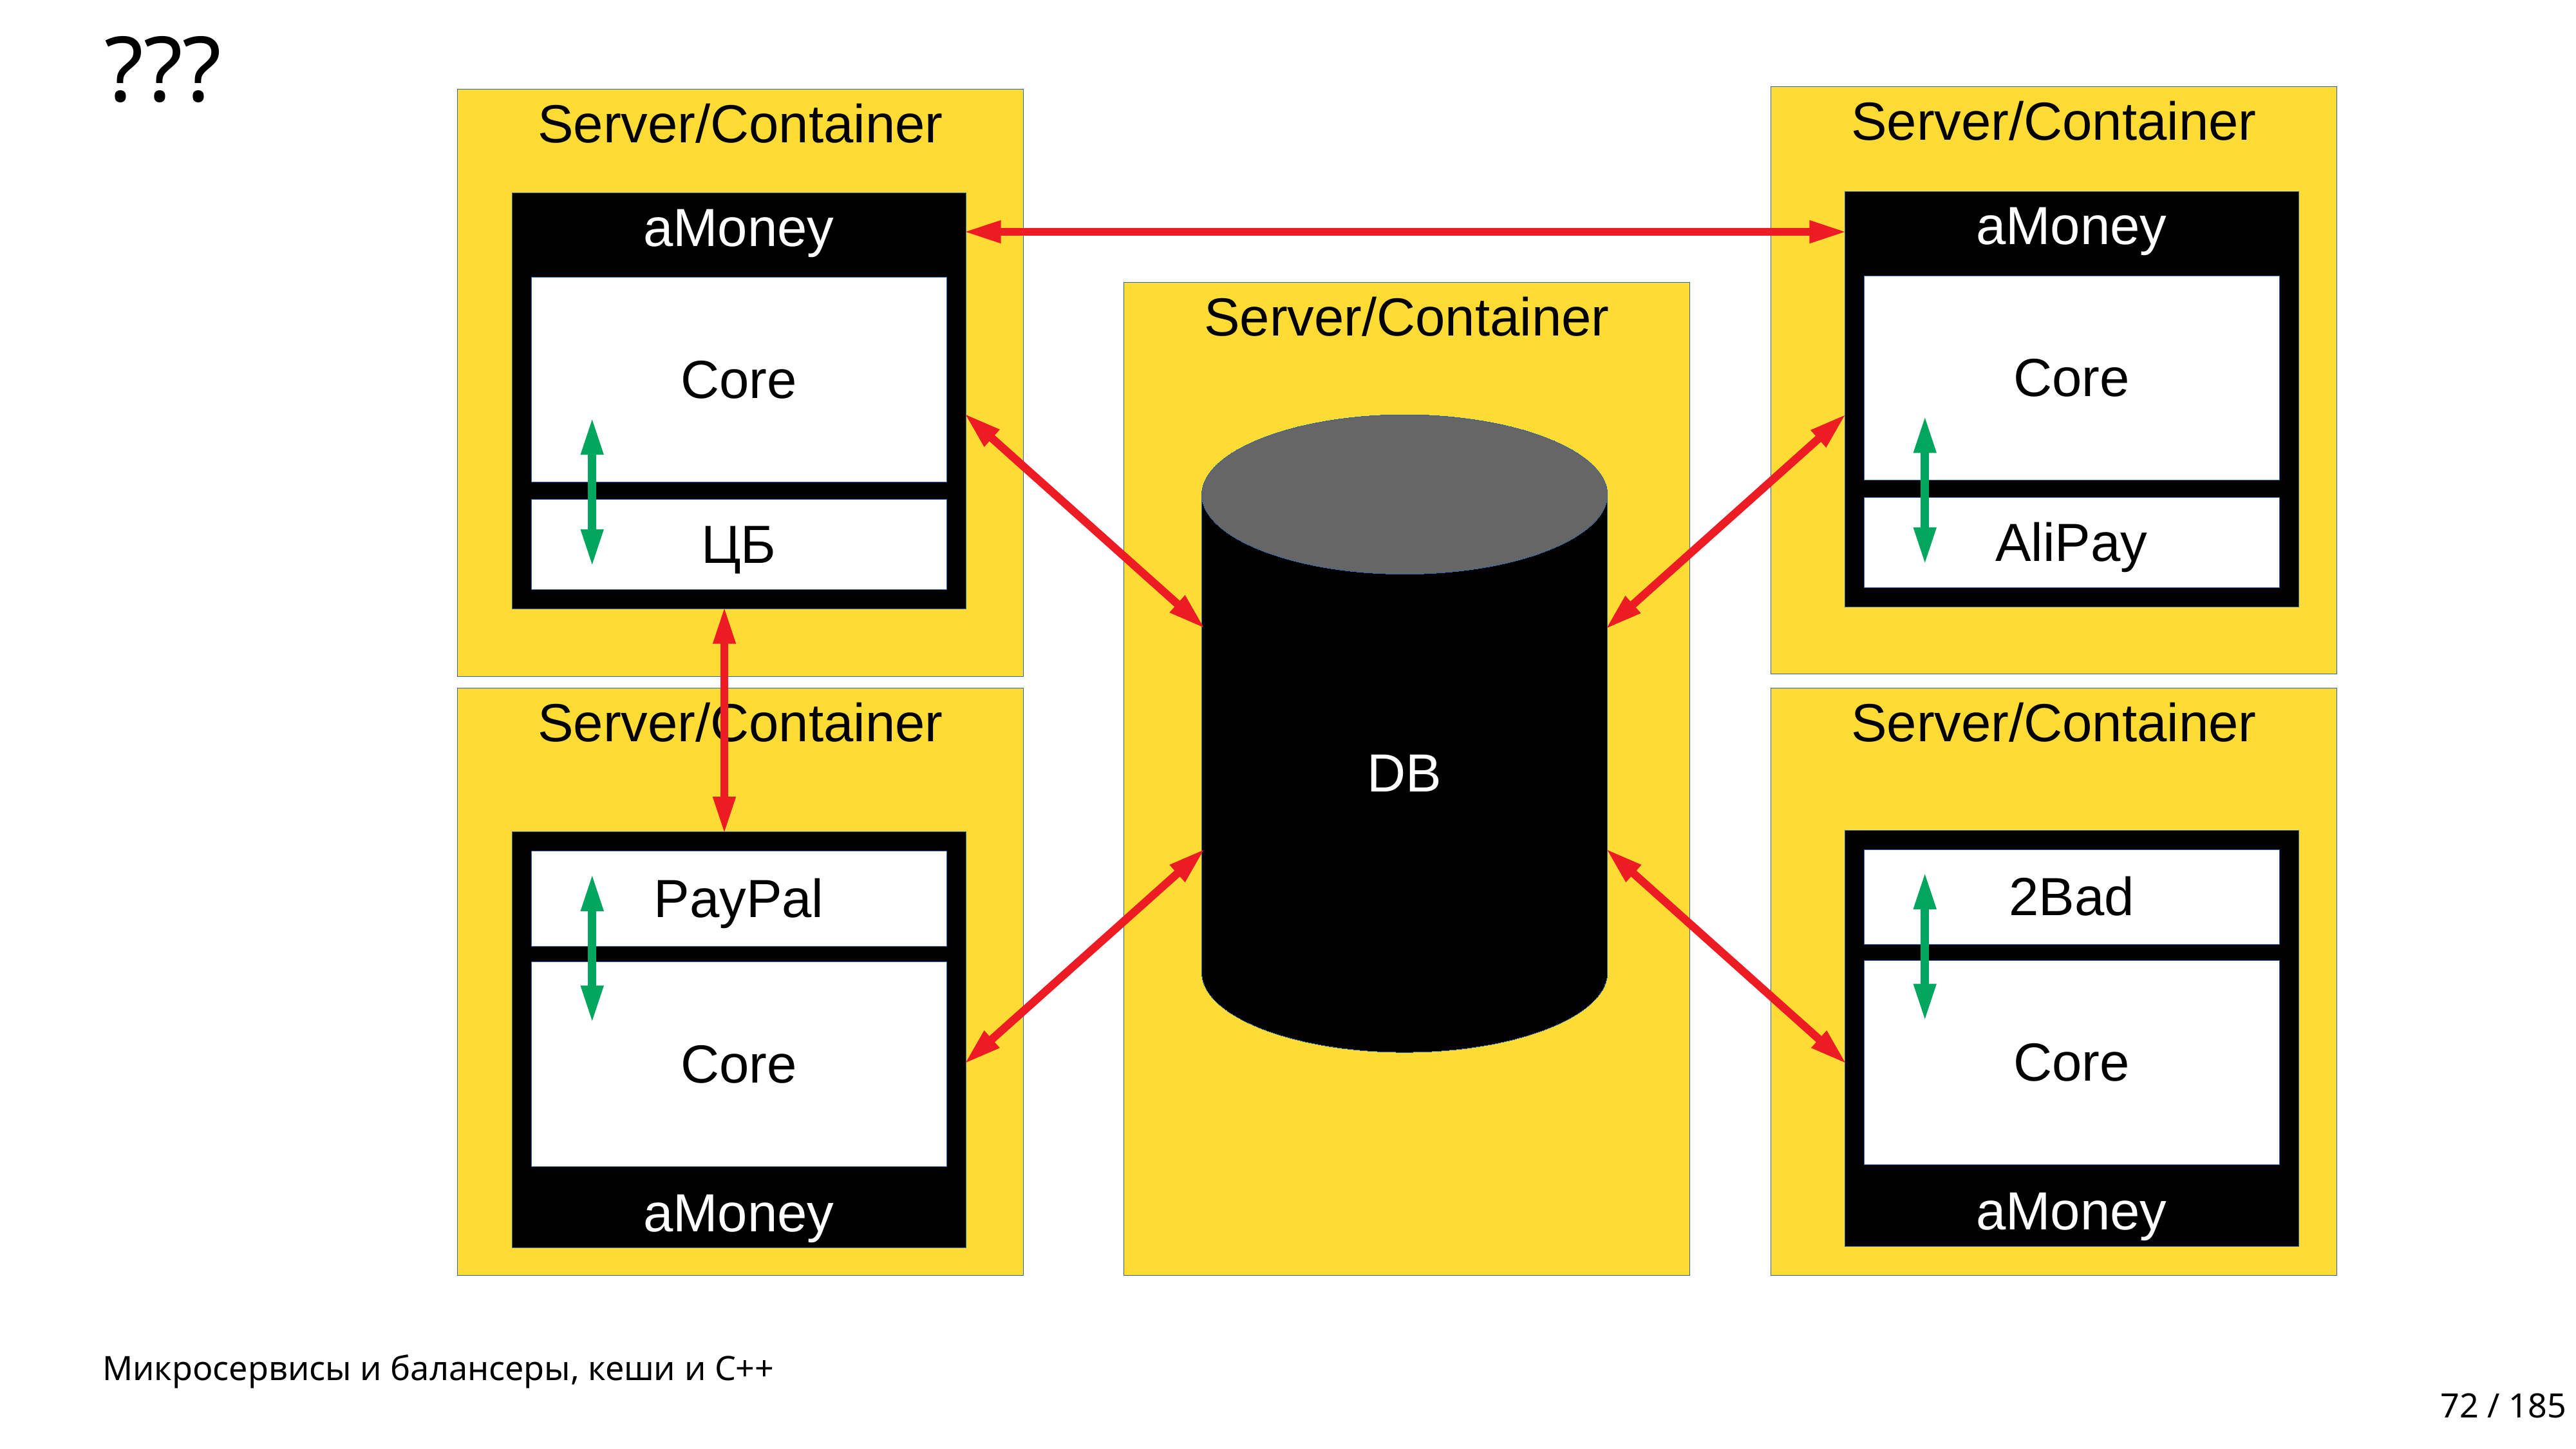

???
Server/Container
Server/Container
aMoney
aMoney
Core
Core
Server/Container
DB
AliPay
ЦБ
Server/Container
Server/Container
aMoney
aMoney
2Bad
PayPal
Core
Core
# Микросервисы и балансеры, кеши и C++